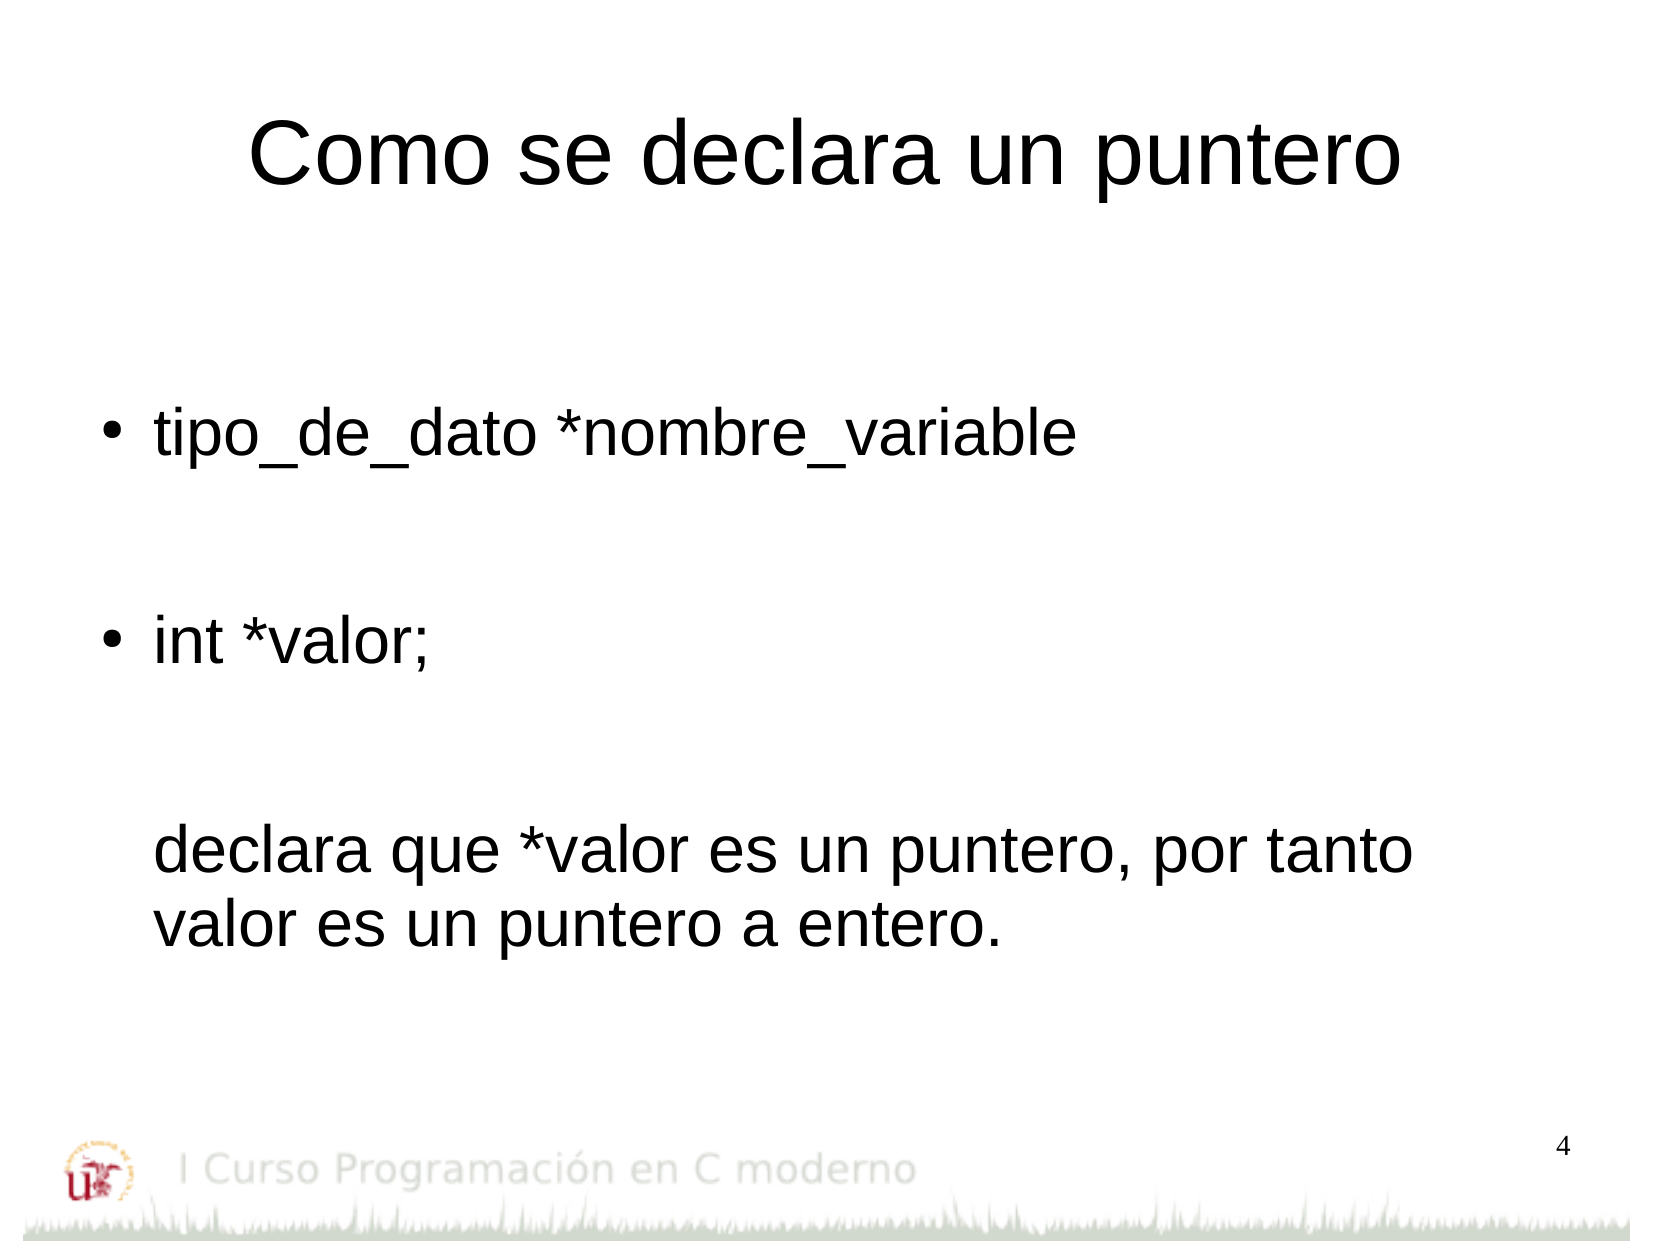

# Como se declara un puntero
tipo_de_dato *nombre_variable
int *valor;
declara que *valor es un puntero, por tanto valor es un puntero a entero.
4